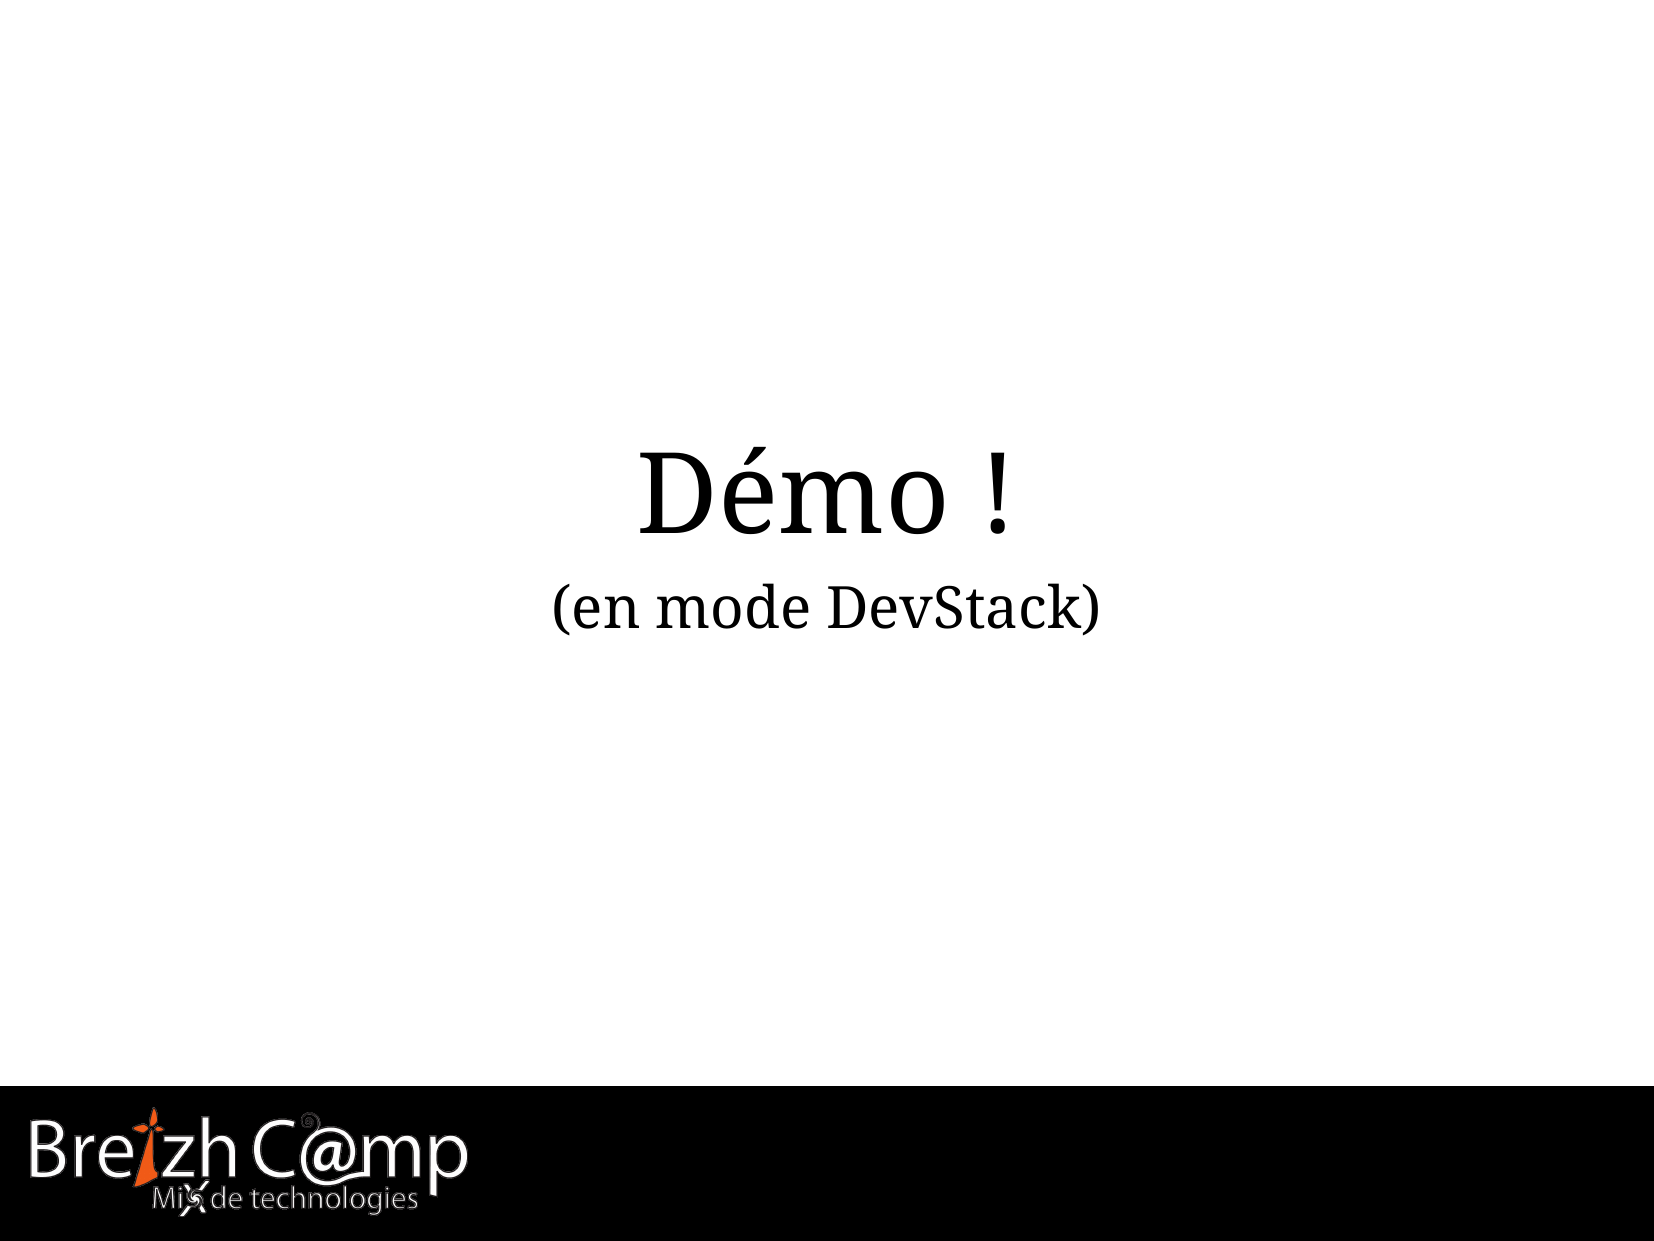

# Démo !
(en mode DevStack)
52